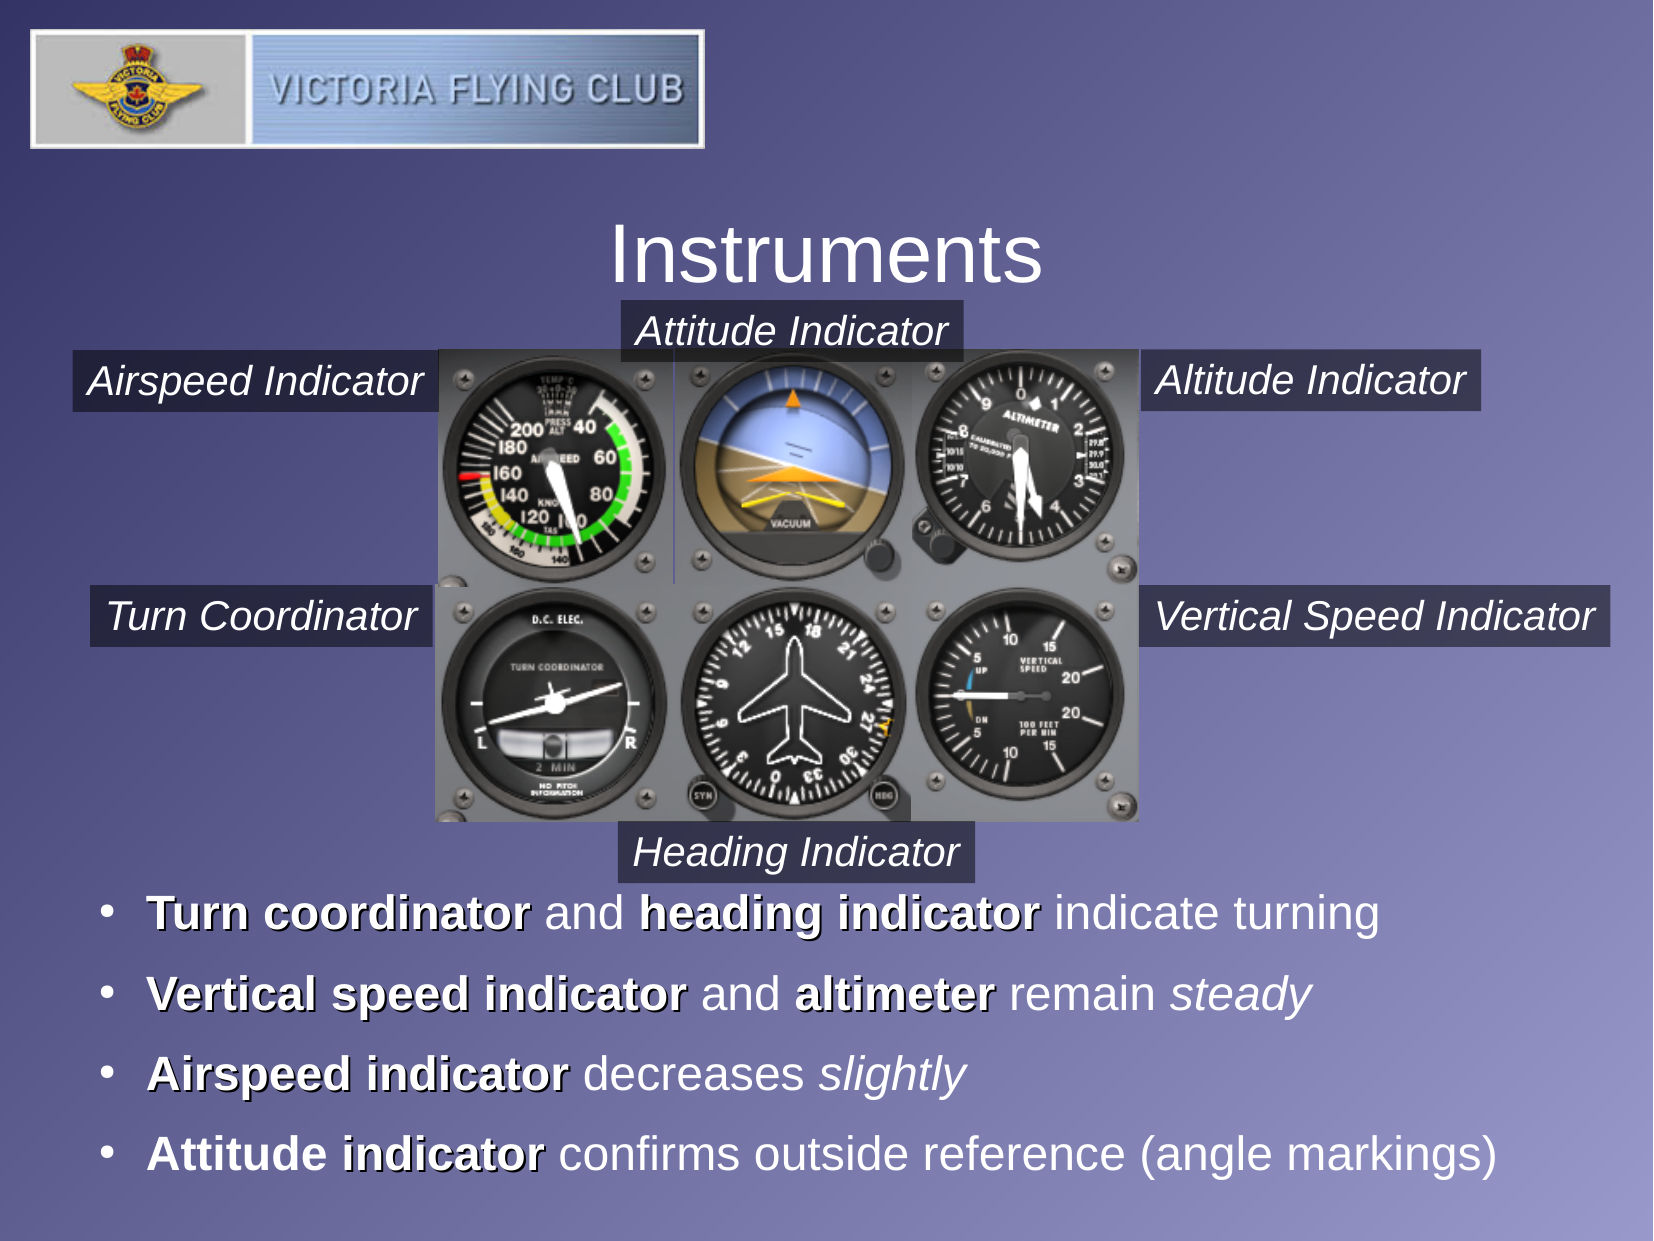

# Instruments
Attitude Indicator
Altitude Indicator
Airspeed Indicator
Turn Coordinator
Vertical Speed Indicator
Heading Indicator
Turn coordinator and heading indicator indicate turning
Vertical speed indicator and altimeter remain steady
Airspeed indicator decreases slightly
Attitude indicator confirms outside reference (angle markings)